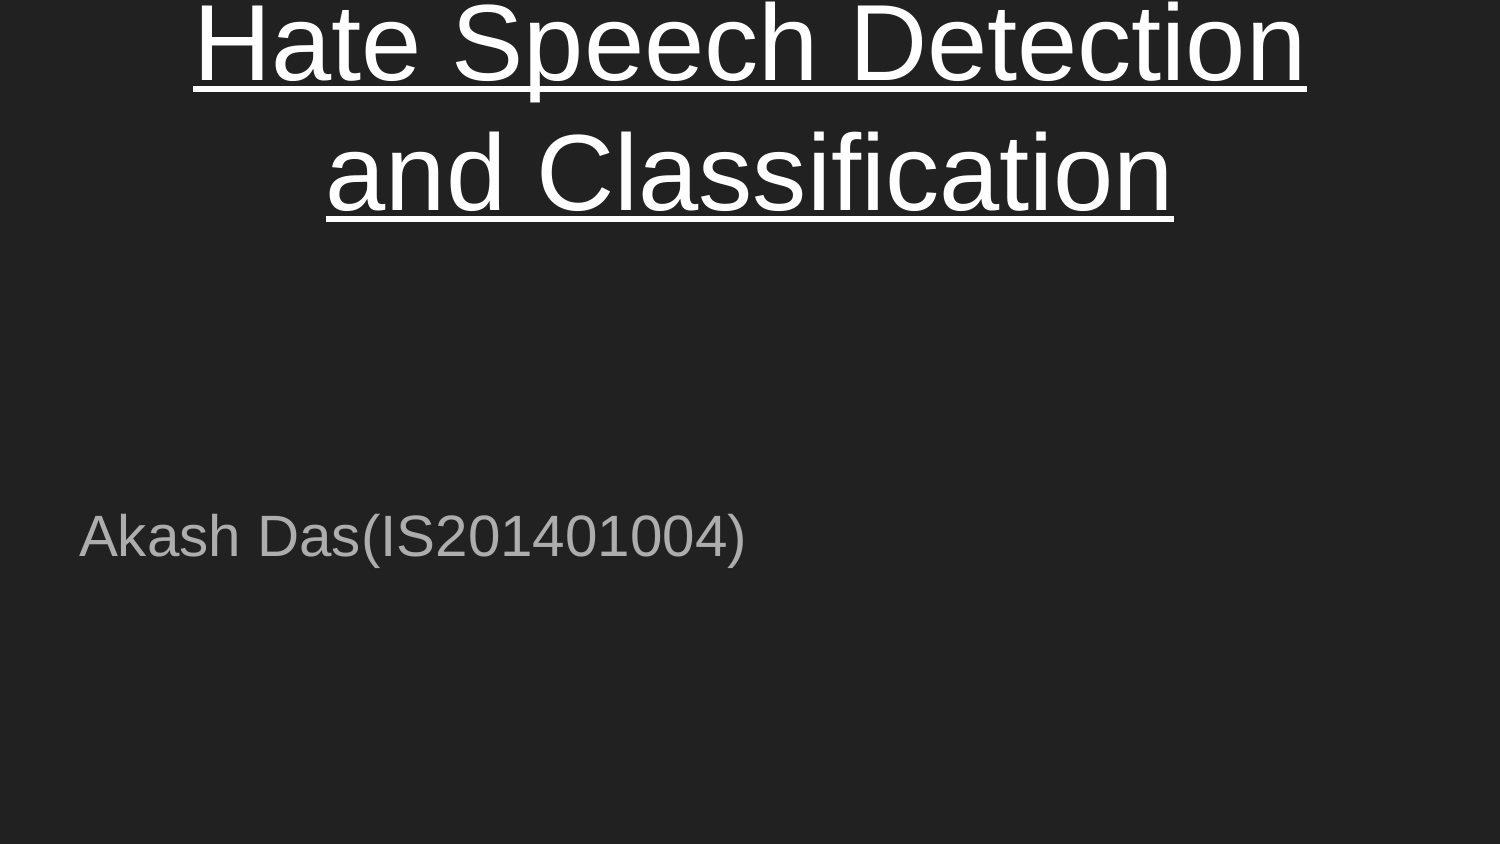

# Hate Speech Detection and Classification
Akash Das(IS201401004)